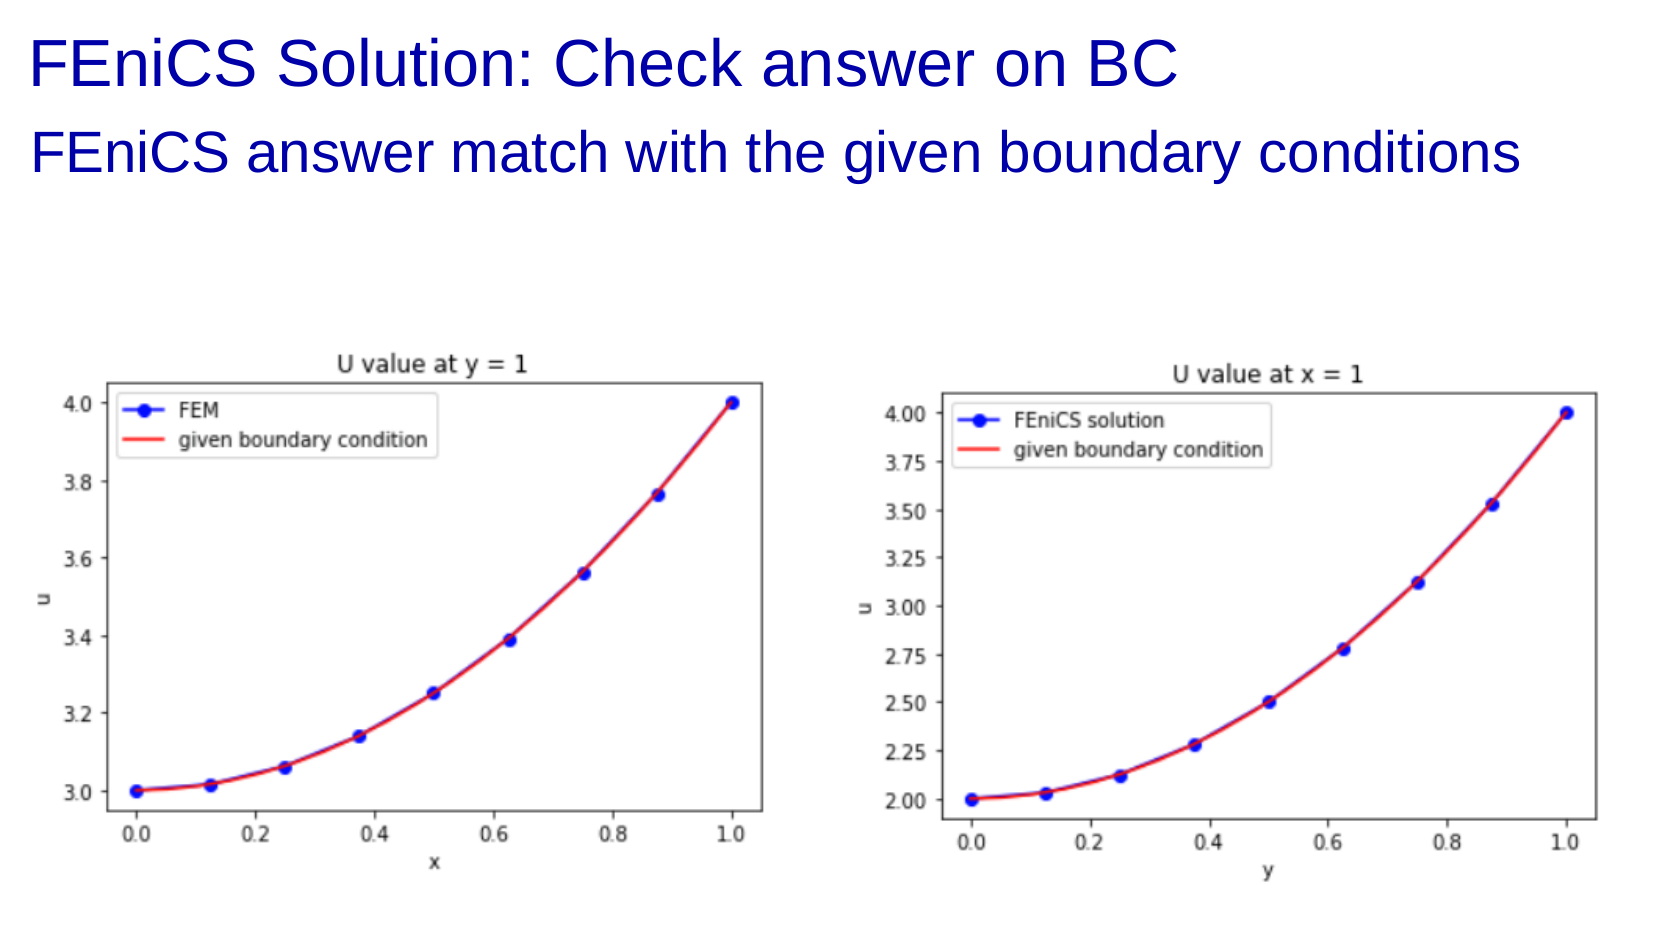

# FEniCS Solution: Check answer on BC
FEniCS answer match with the given boundary conditions
60